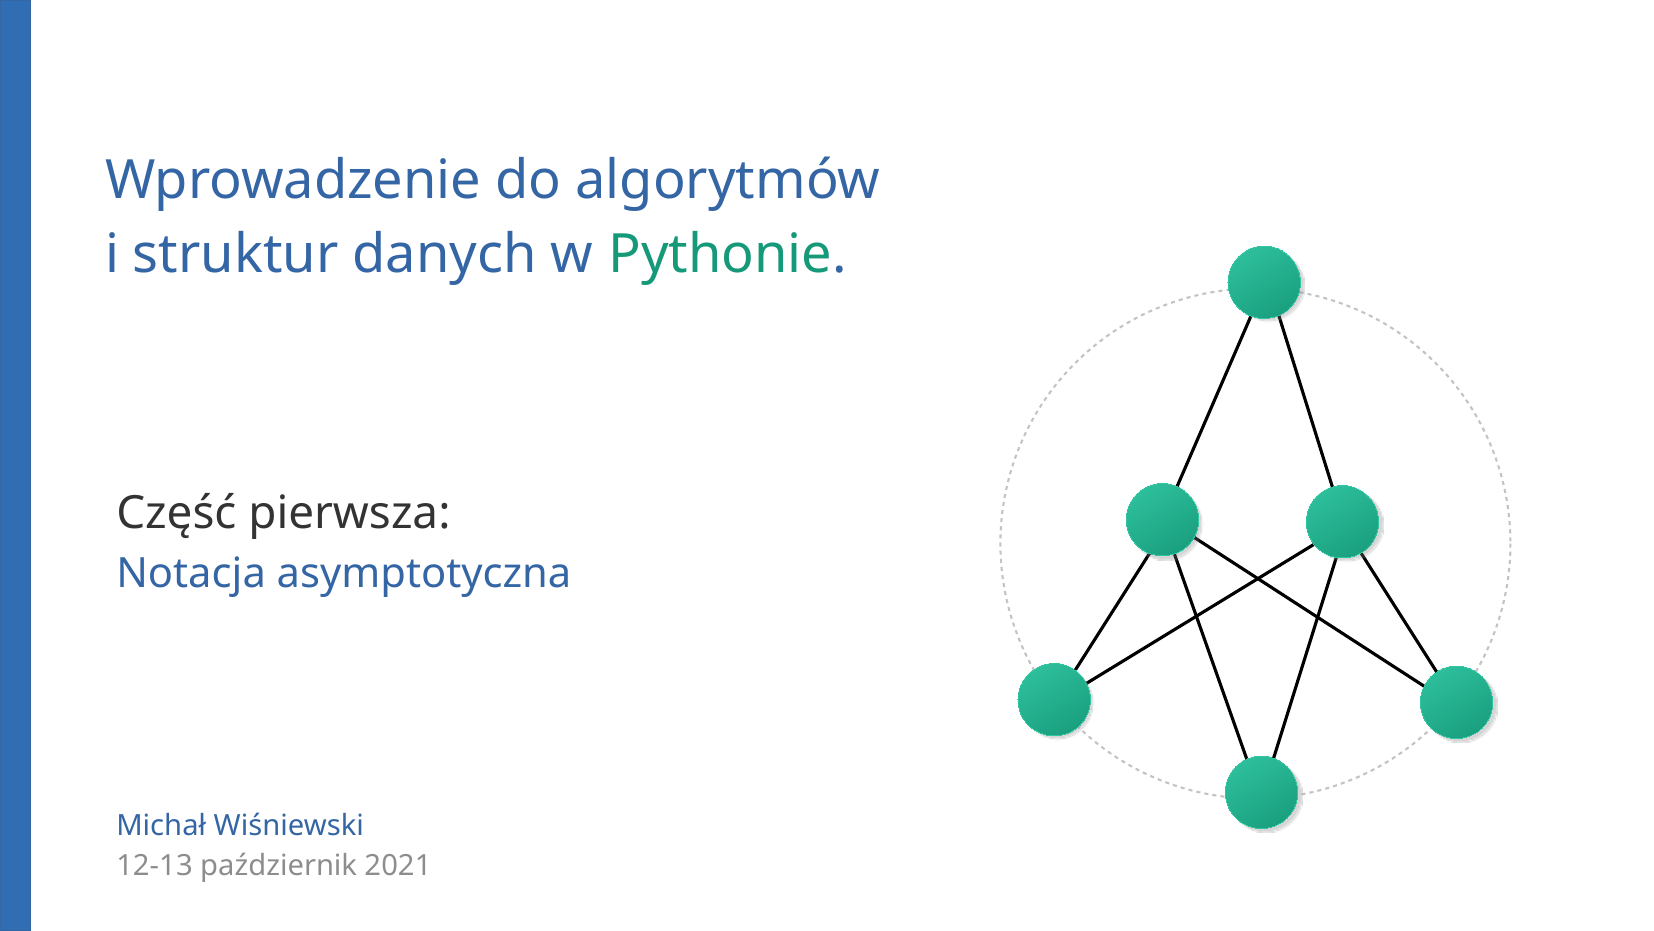

# Wprowadzenie do algorytmów i struktur danych w Pythonie.
Część pierwsza:
Notacja asymptotyczna
Michał Wiśniewski
12-13 październik 2021